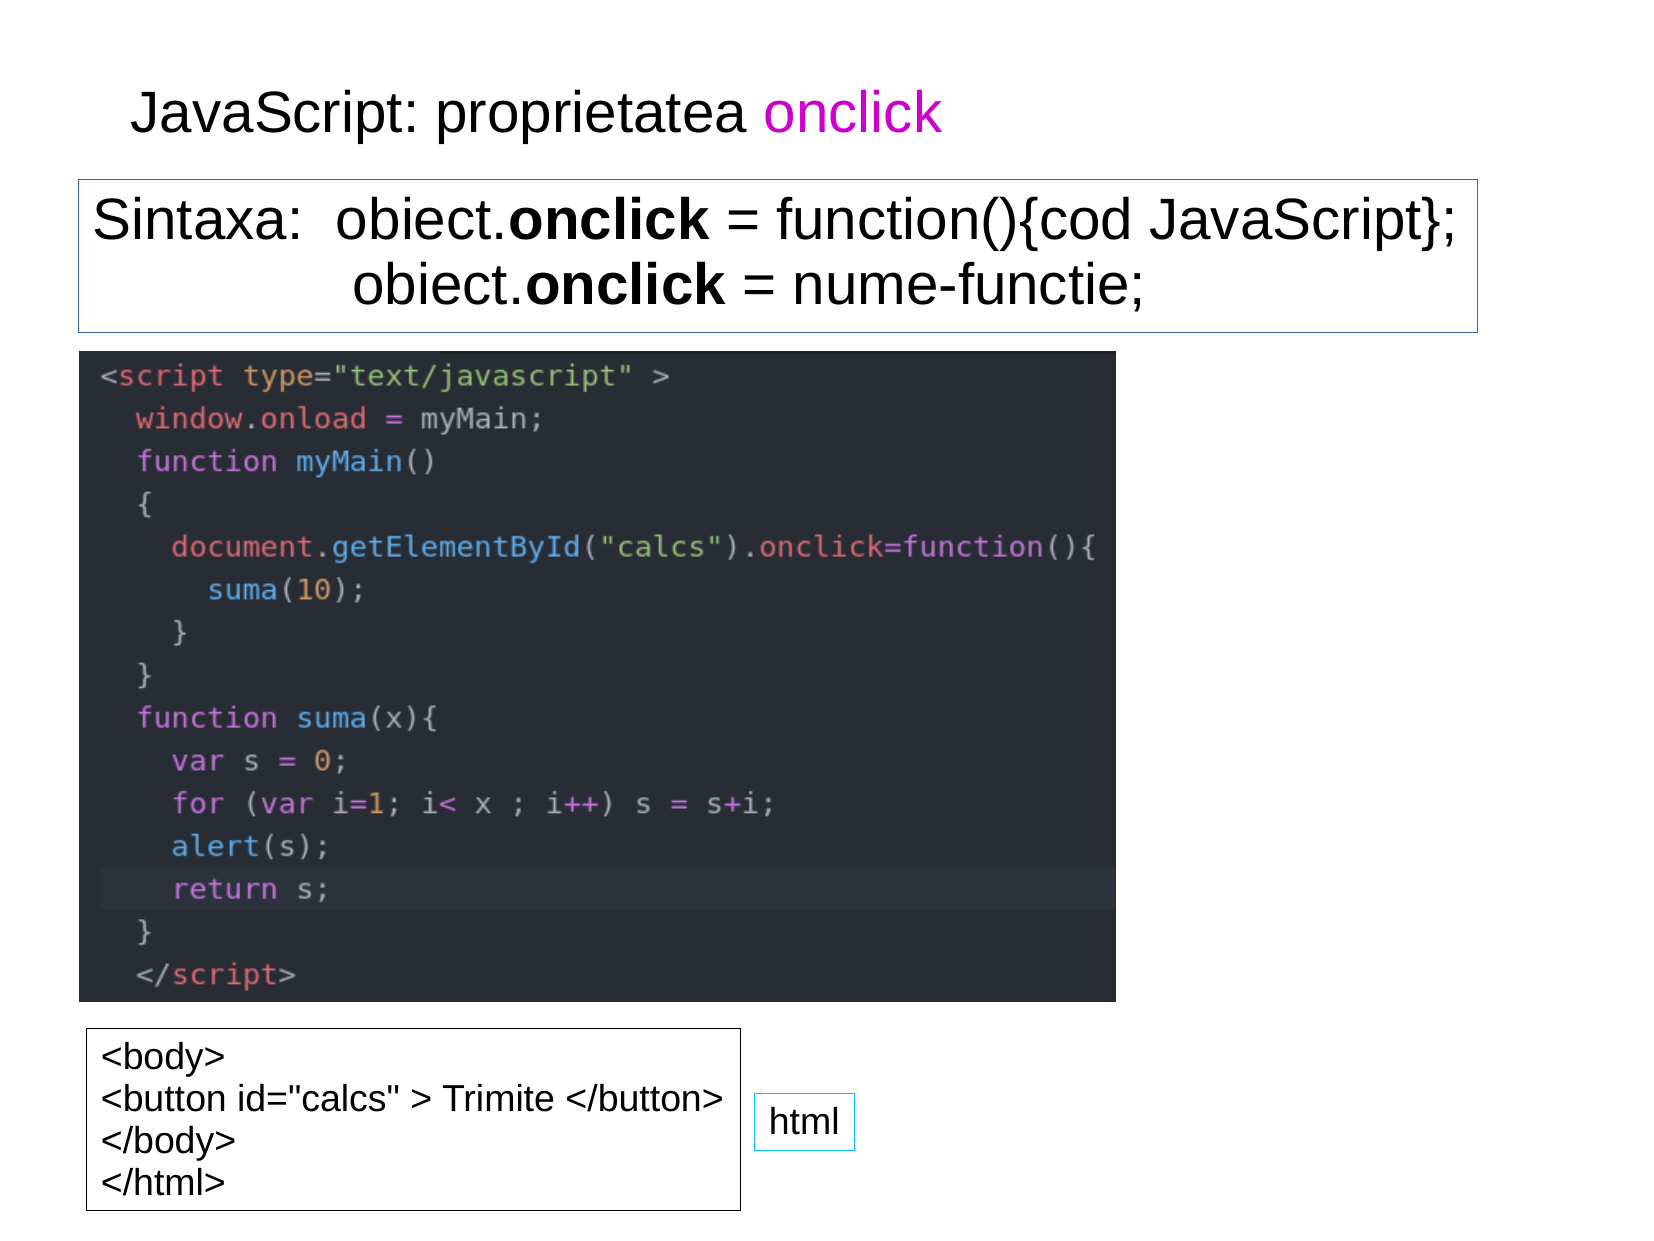

JavaScript: proprietatea onclick
Sintaxa: obiect.onclick = function(){cod JavaScript}; obiect.onclick = nume-functie;
<body>
<button id="calcs" > Trimite </button>
</body>
</html>
html